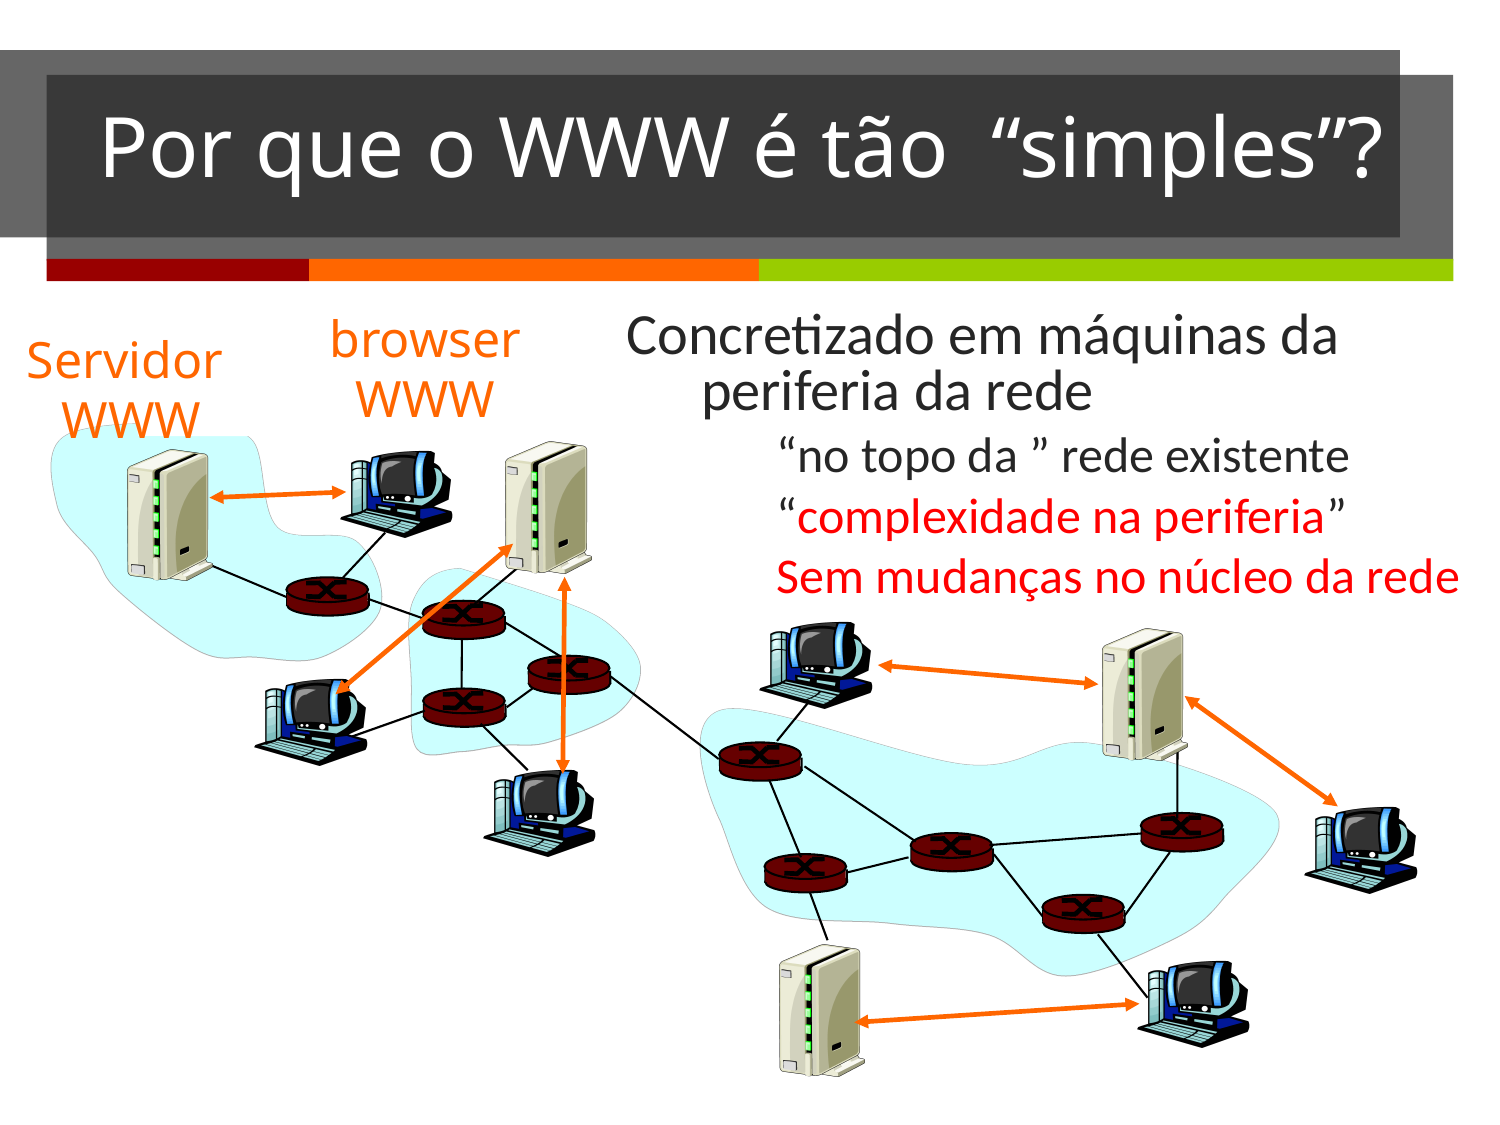

# Por que o WWW é tão “simples”?
 browser
WWW
Concretizado em máquinas da periferia da rede
“no topo da ” rede existente
“complexidade na periferia”
Sem mudanças no núcleo da rede
Servidor
WWW